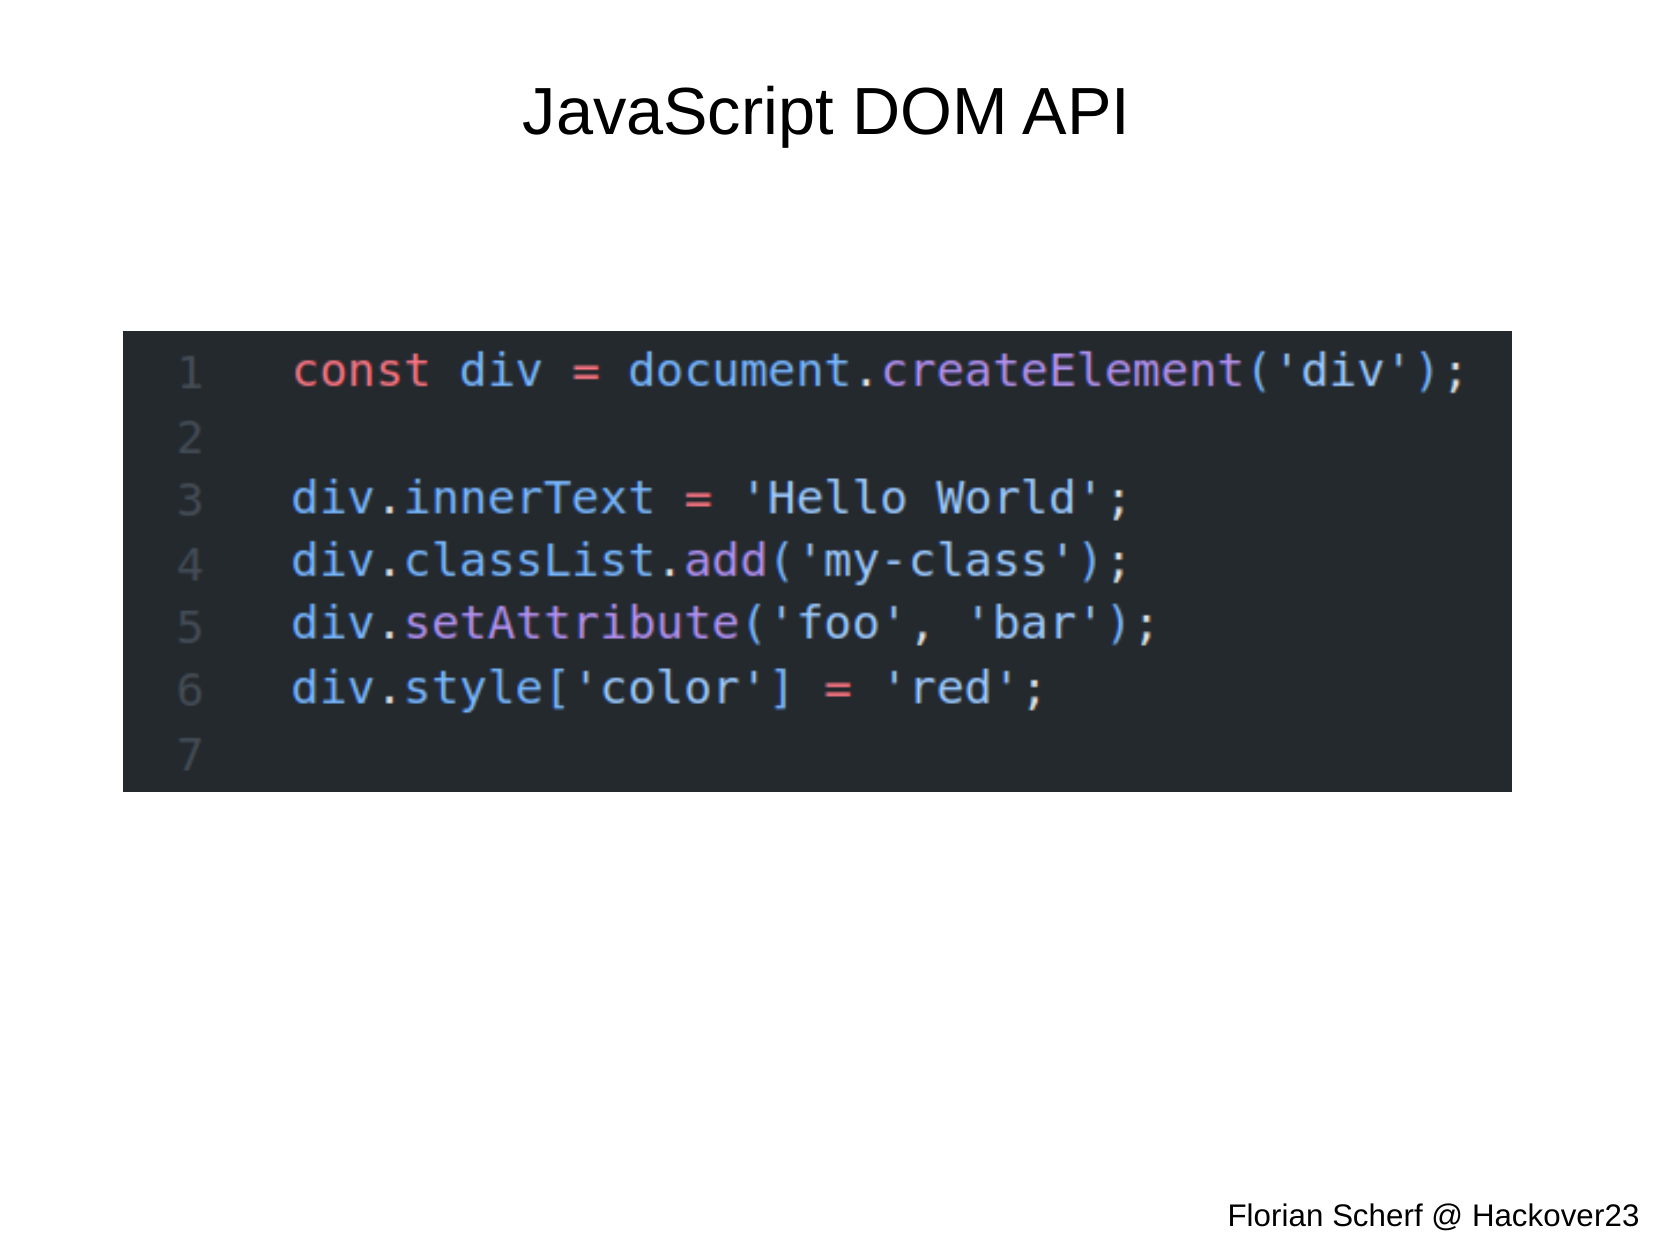

# JavaScript DOM API
Florian Scherf @ Hackover23